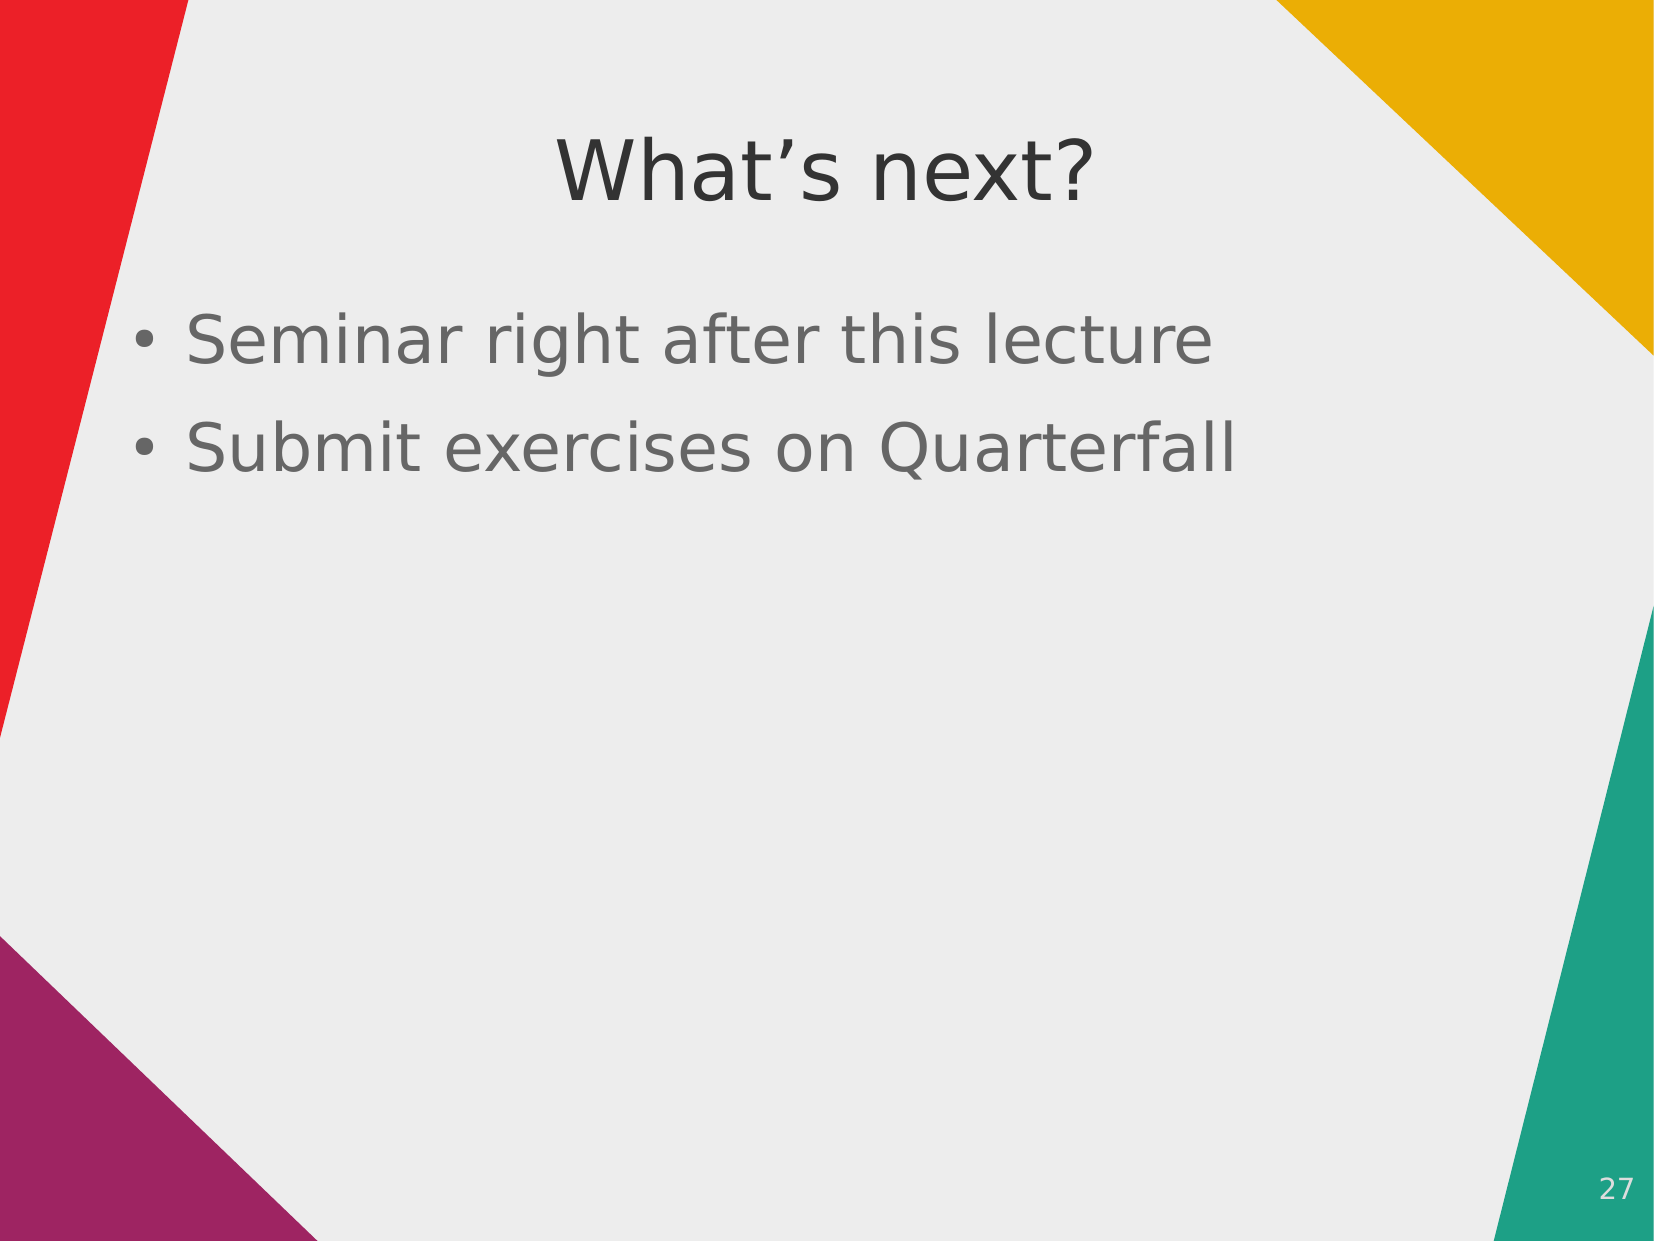

# What’s next?
Seminar right after this lecture
Submit exercises on Quarterfall
27